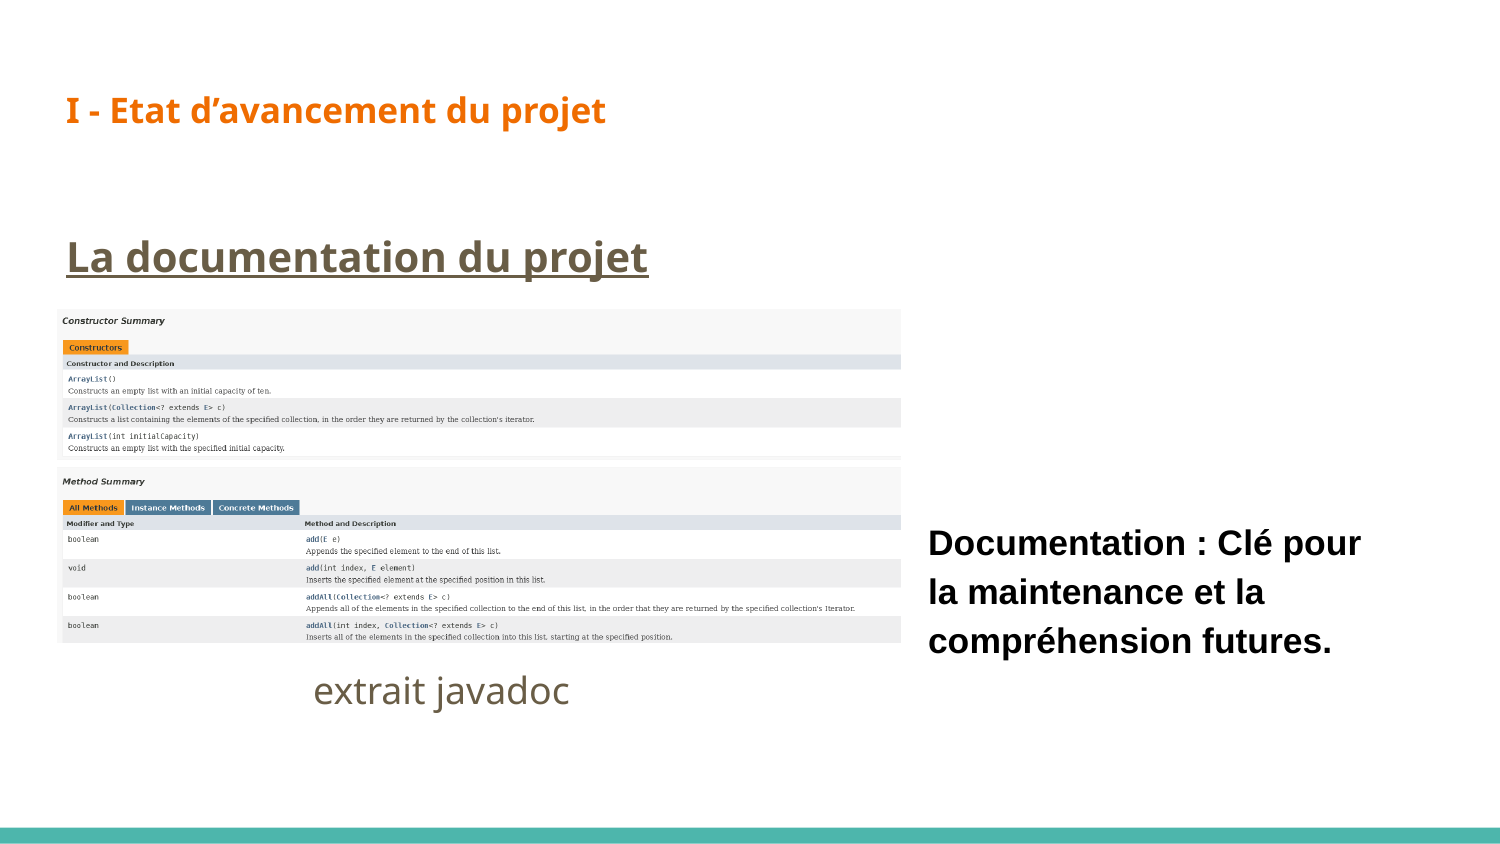

# I - Etat d’avancement du projet
La documentation du projet
Documentation : Clé pour la maintenance et la compréhension futures.
extrait javadoc